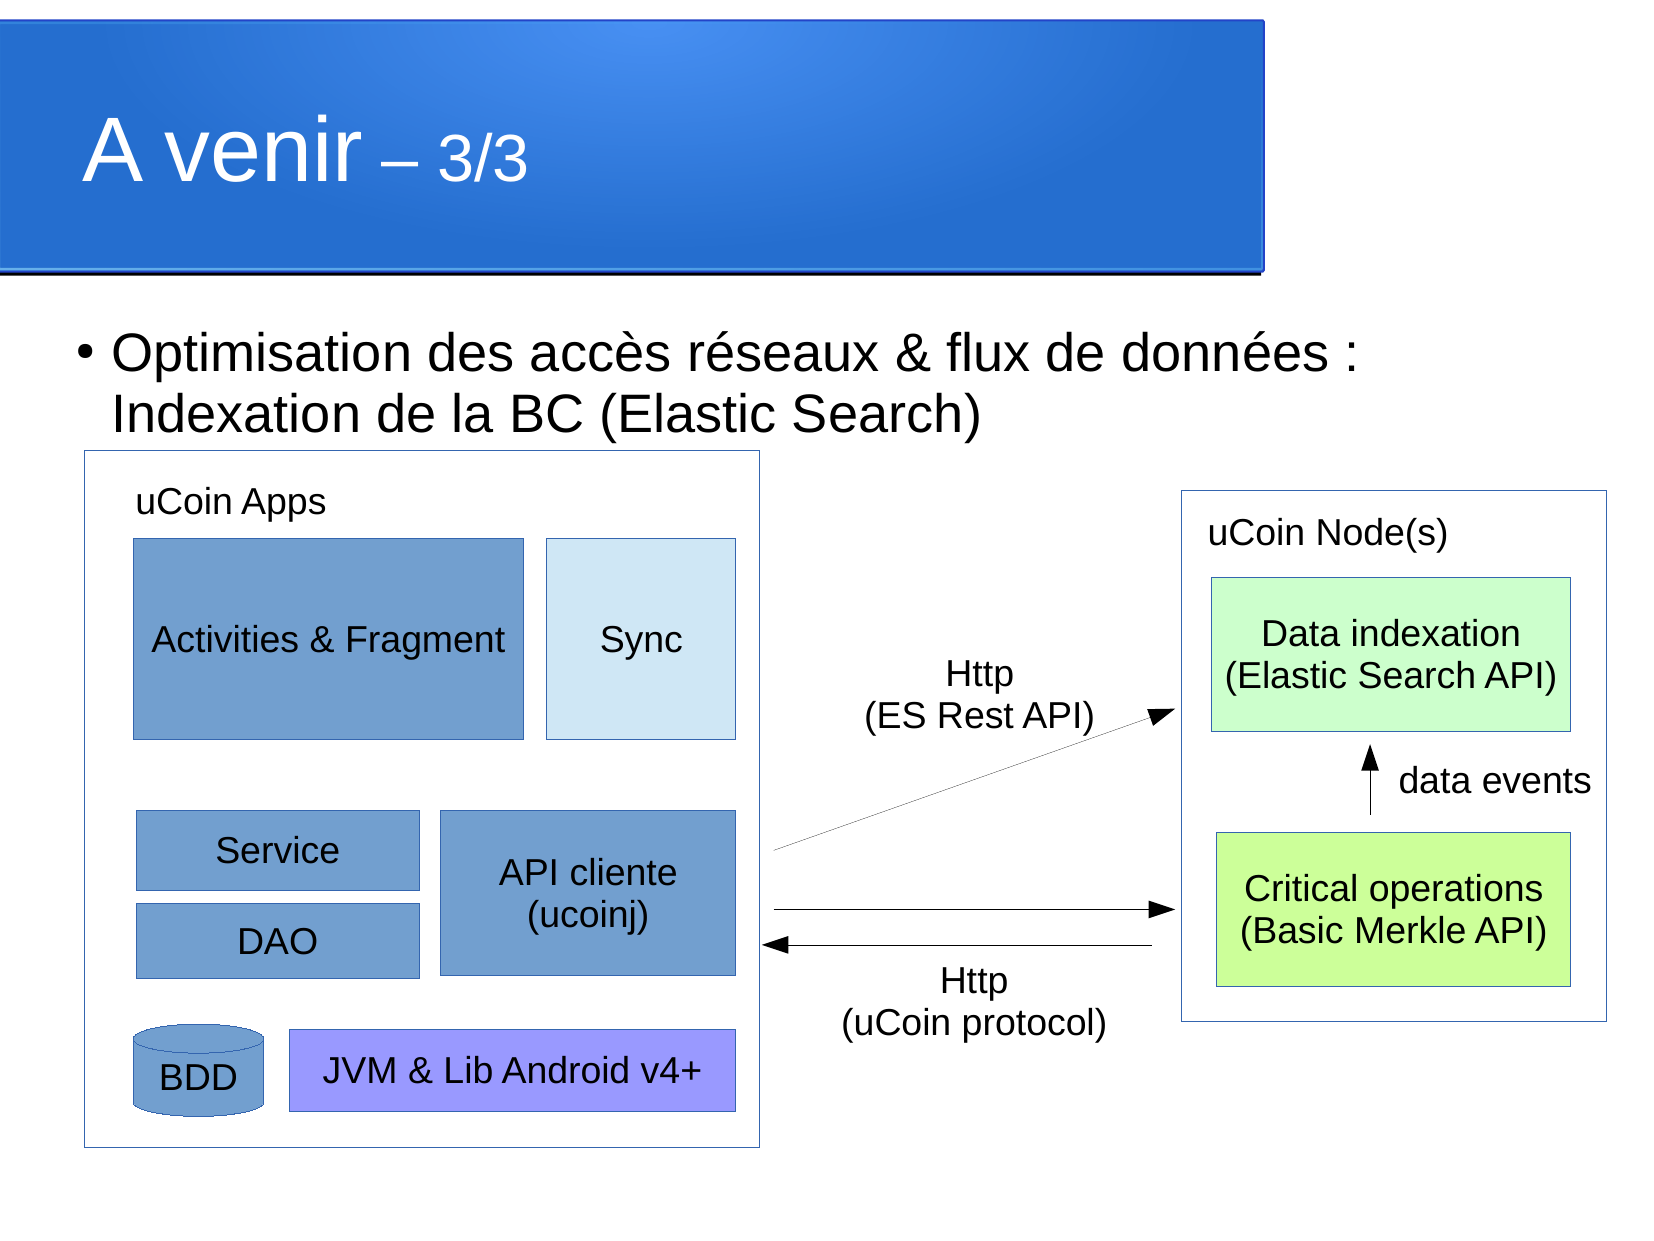

# A venir – 3/3
Optimisation des accès réseaux & flux de données :
Indexation de la BC (Elastic Search)
uCoin Apps
uCoin Node(s)
Activities & Fragment
Sync
Data indexation
(Elastic Search API)
Http
(ES Rest API)
 data events
Service
API cliente
(ucoinj)
Critical operations
(Basic Merkle API)
DAO
Http
(uCoin protocol)
BDD
JVM & Lib Android v4+